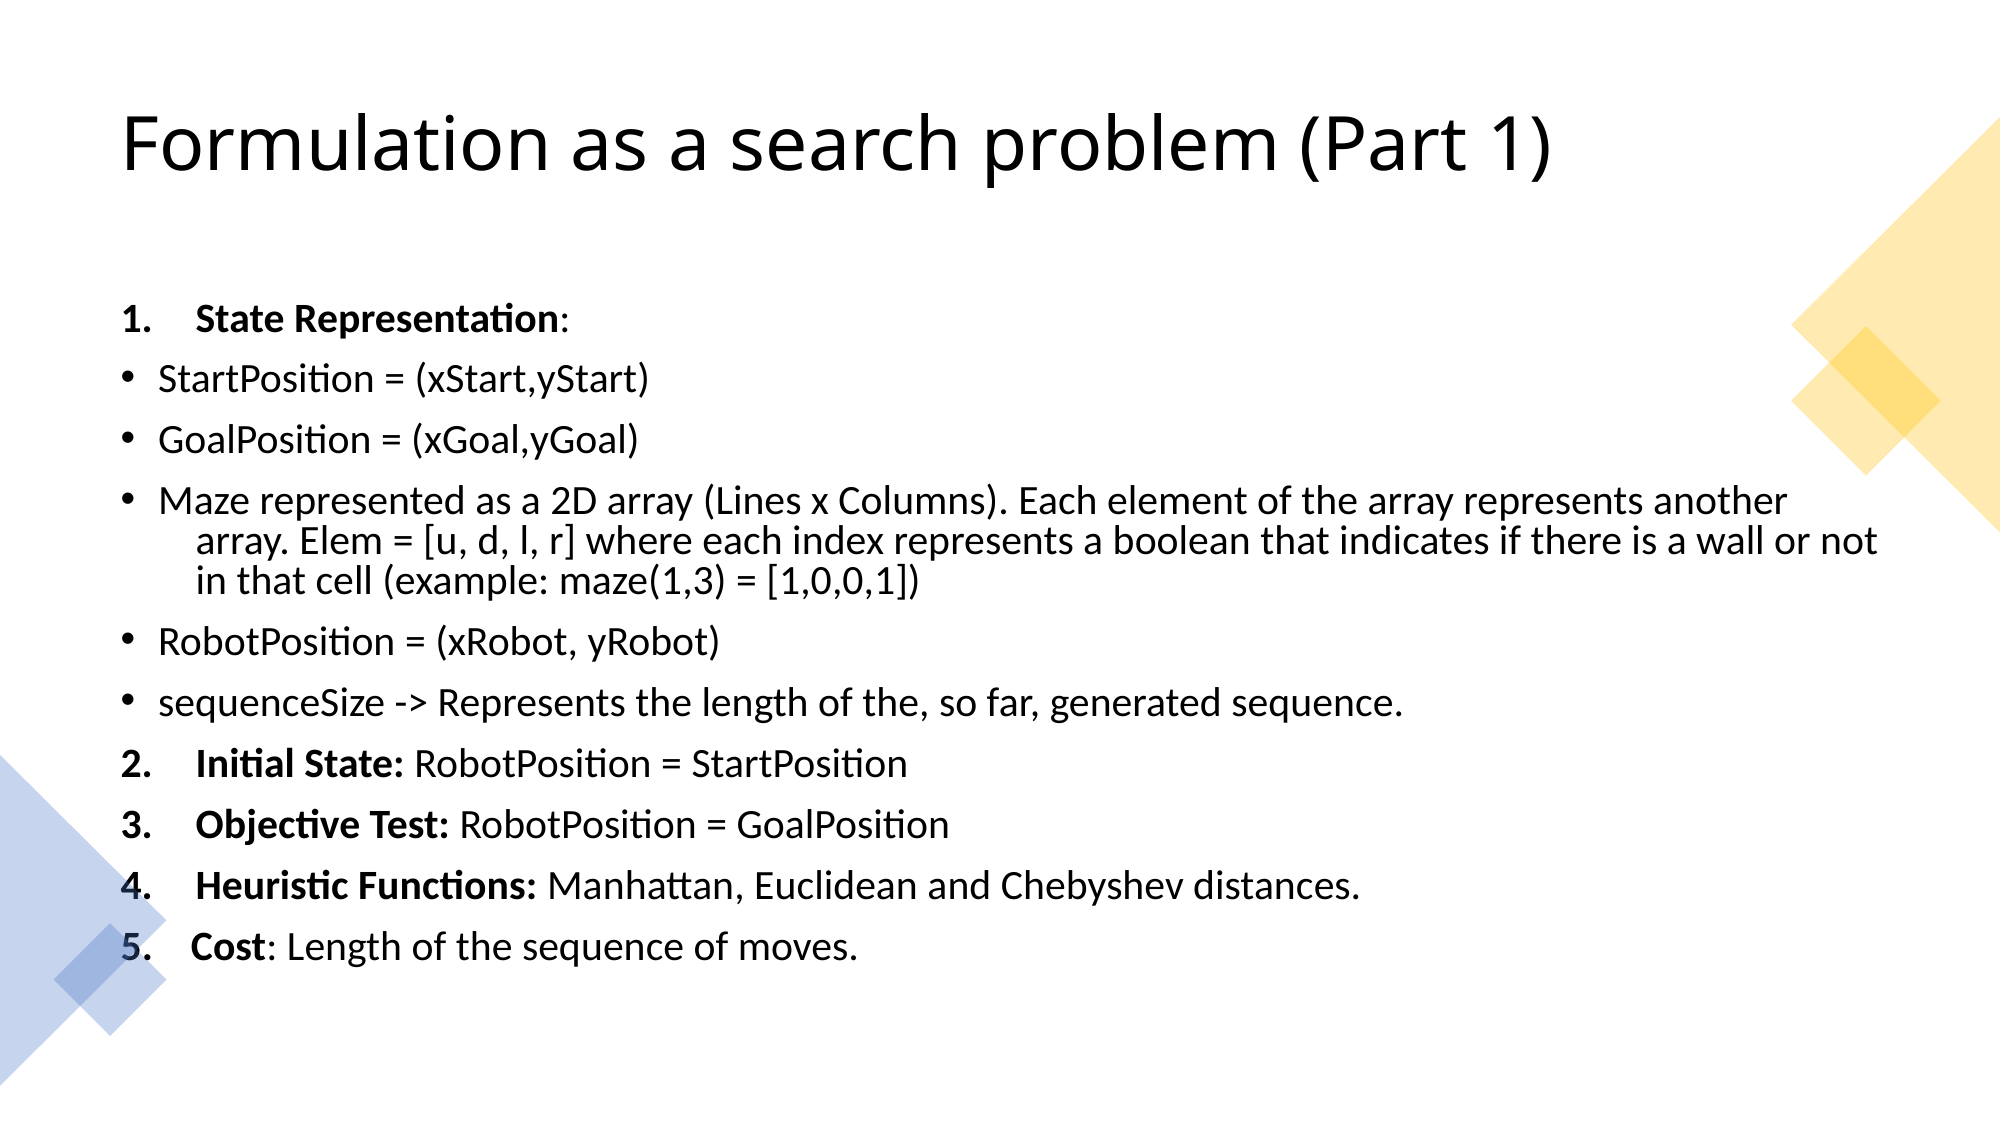

# Formulation as a search problem (Part 1)
State Representation:
StartPosition = (xStart,yStart)
GoalPosition = (xGoal,yGoal)
Maze represented as a 2D array (Lines x Columns). Each element of the array represents another array. Elem = [u, d, l, r] where each index represents a boolean that indicates if there is a wall or not in that cell (example: maze(1,3) = [1,0,0,1])
RobotPosition = (xRobot, yRobot)
sequenceSize -> Represents the length of the, so far, generated sequence.
Initial State: RobotPosition = StartPosition
Objective Test: RobotPosition = GoalPosition
Heuristic Functions: Manhattan, Euclidean and Chebyshev distances.
5. Cost: Length of the sequence of moves.